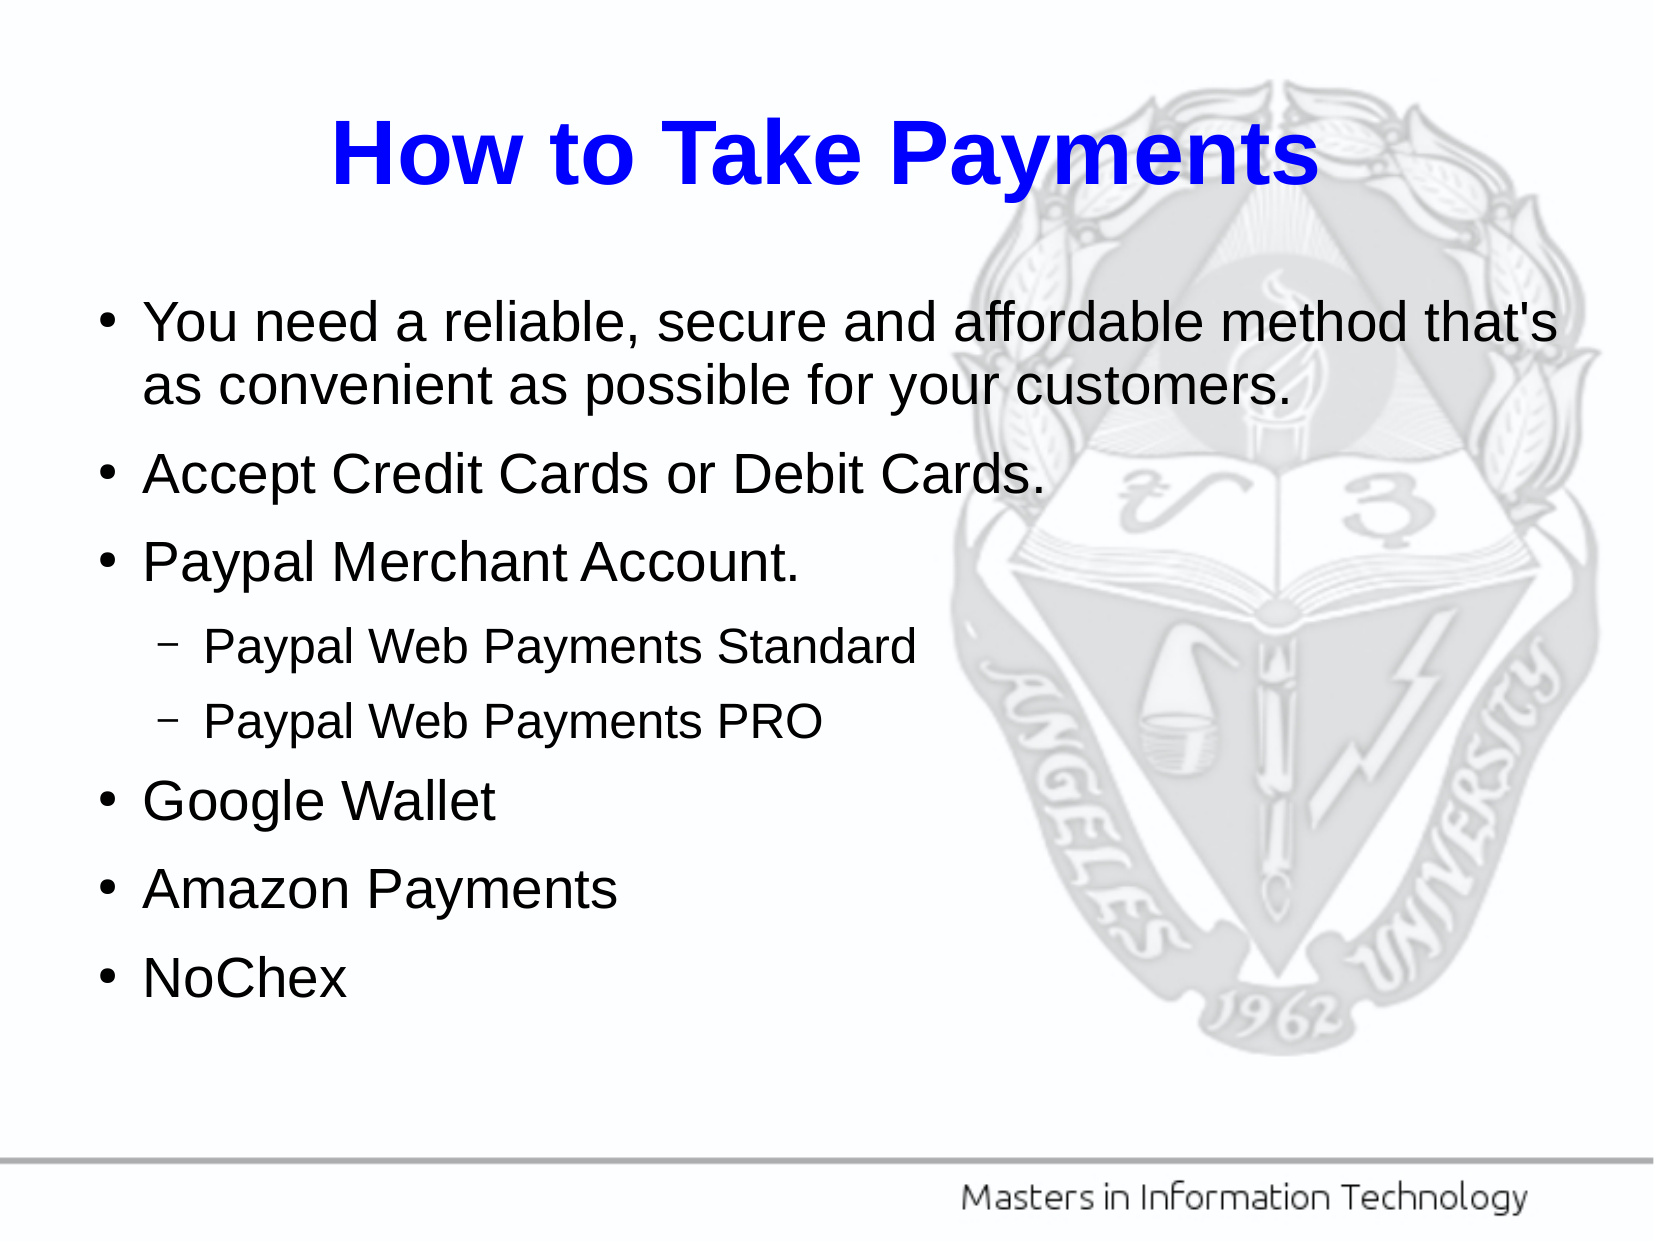

# How to Take Payments
You need a reliable, secure and affordable method that's as convenient as possible for your customers.
Accept Credit Cards or Debit Cards.
Paypal Merchant Account.
Paypal Web Payments Standard
Paypal Web Payments PRO
Google Wallet
Amazon Payments
NoChex